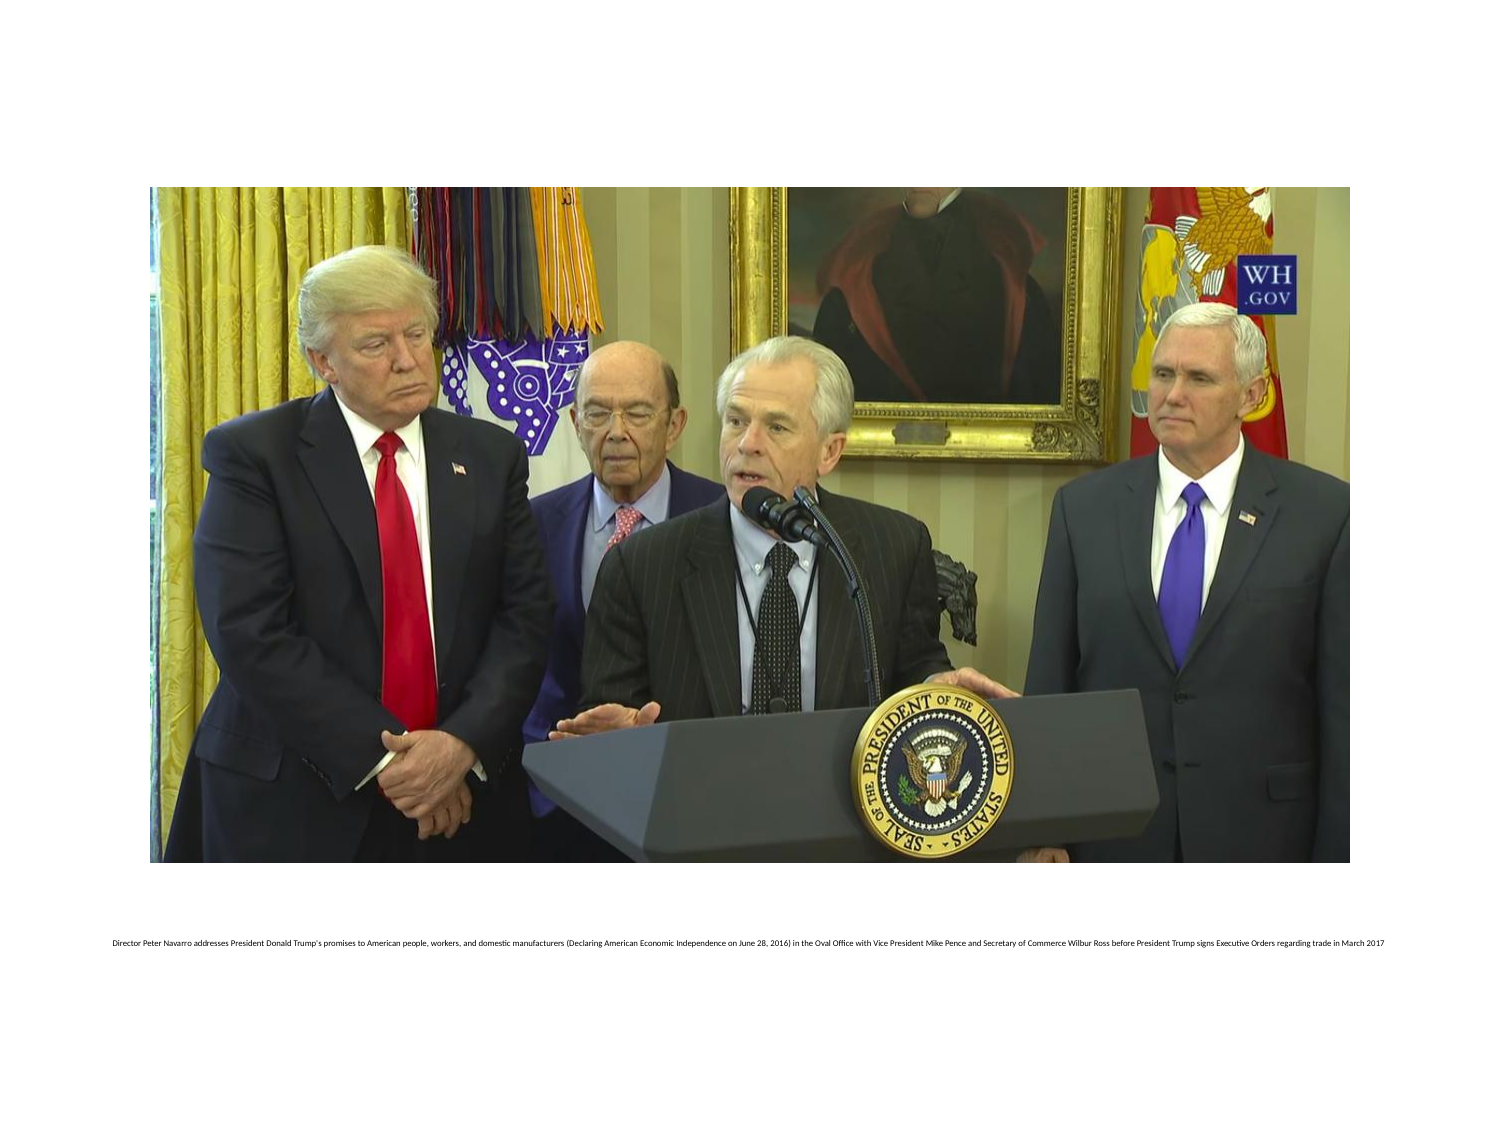

Director Peter Navarro addresses President Donald Trump's promises to American people, workers, and domestic manufacturers (Declaring American Economic Independence on June 28, 2016) in the Oval Office with Vice President Mike Pence and Secretary of Commerce Wilbur Ross before President Trump signs Executive Orders regarding trade in March 2017